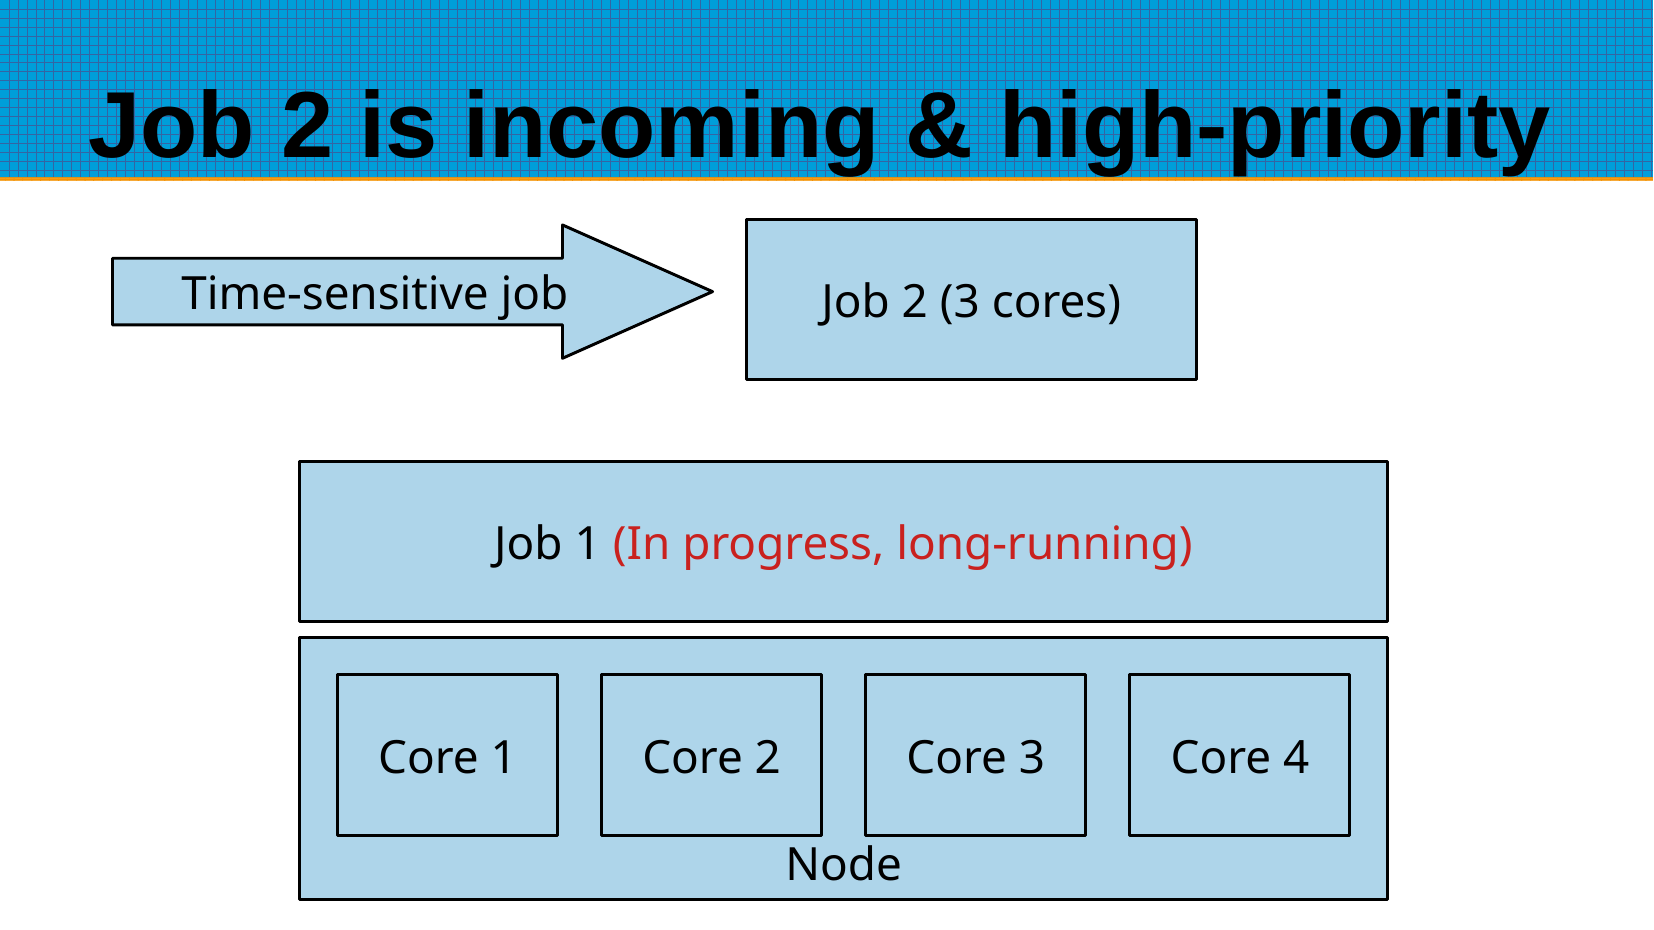

# Job 2 is incoming & high-priority
Job 2 (3 cores)
Time-sensitive job
Job 1 (In progress, long-running)
Node
Core 1
Core 2
Core 3
Core 4